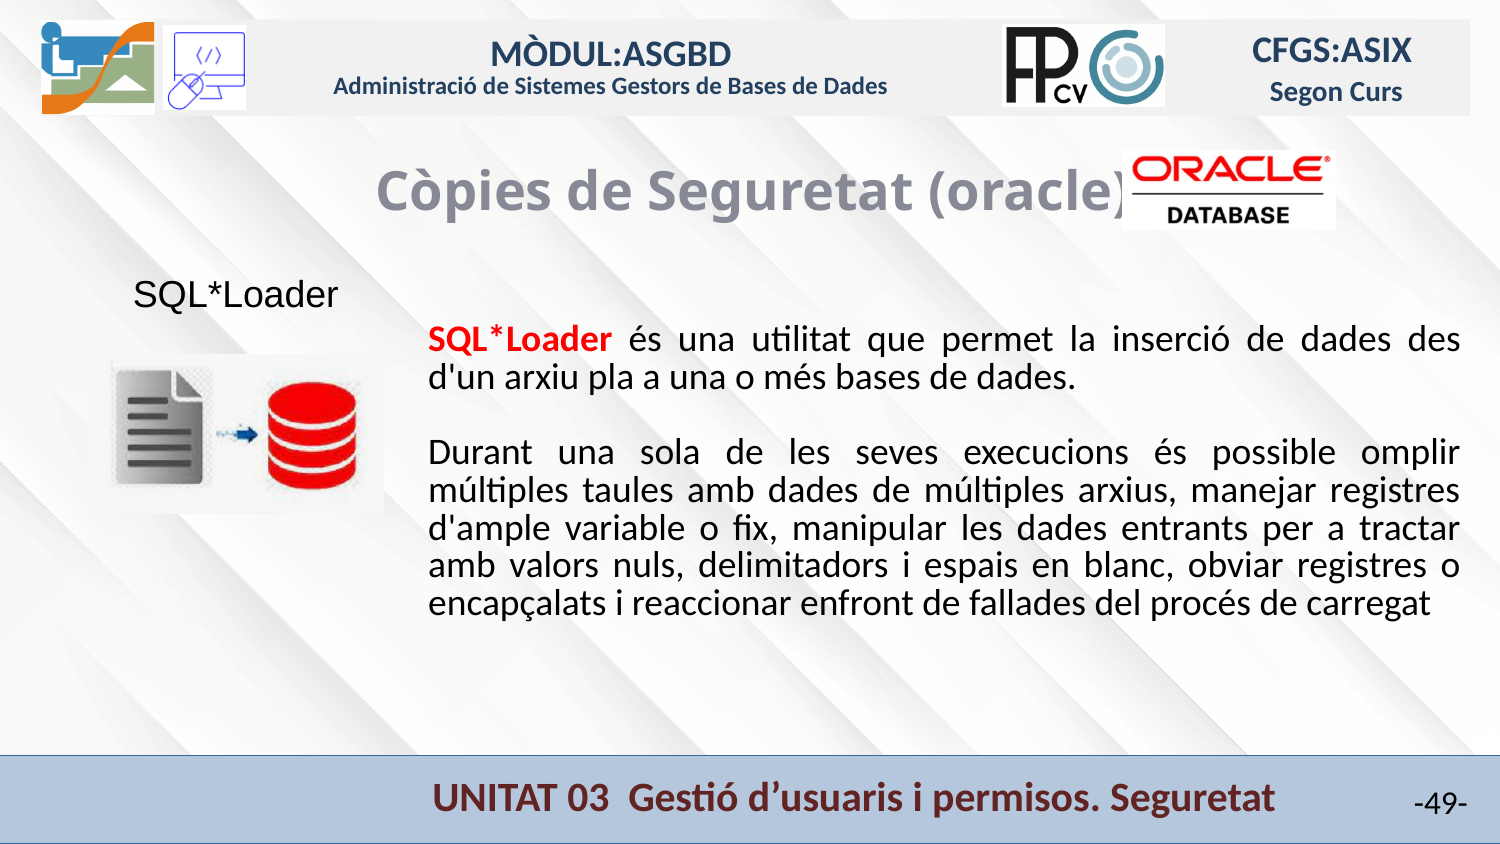

# Còpies de Seguretat (oracle)
SQL*Loader
SQL*Loader és una utilitat que permet la inserció de dades des d'un arxiu pla a una o més bases de dades.
Durant una sola de les seves execucions és possible omplir múltiples taules amb dades de múltiples arxius, manejar registres d'ample variable o fix, manipular les dades entrants per a tractar amb valors nuls, delimitadors i espais en blanc, obviar registres o encapçalats i reaccionar enfront de fallades del procés de carregat